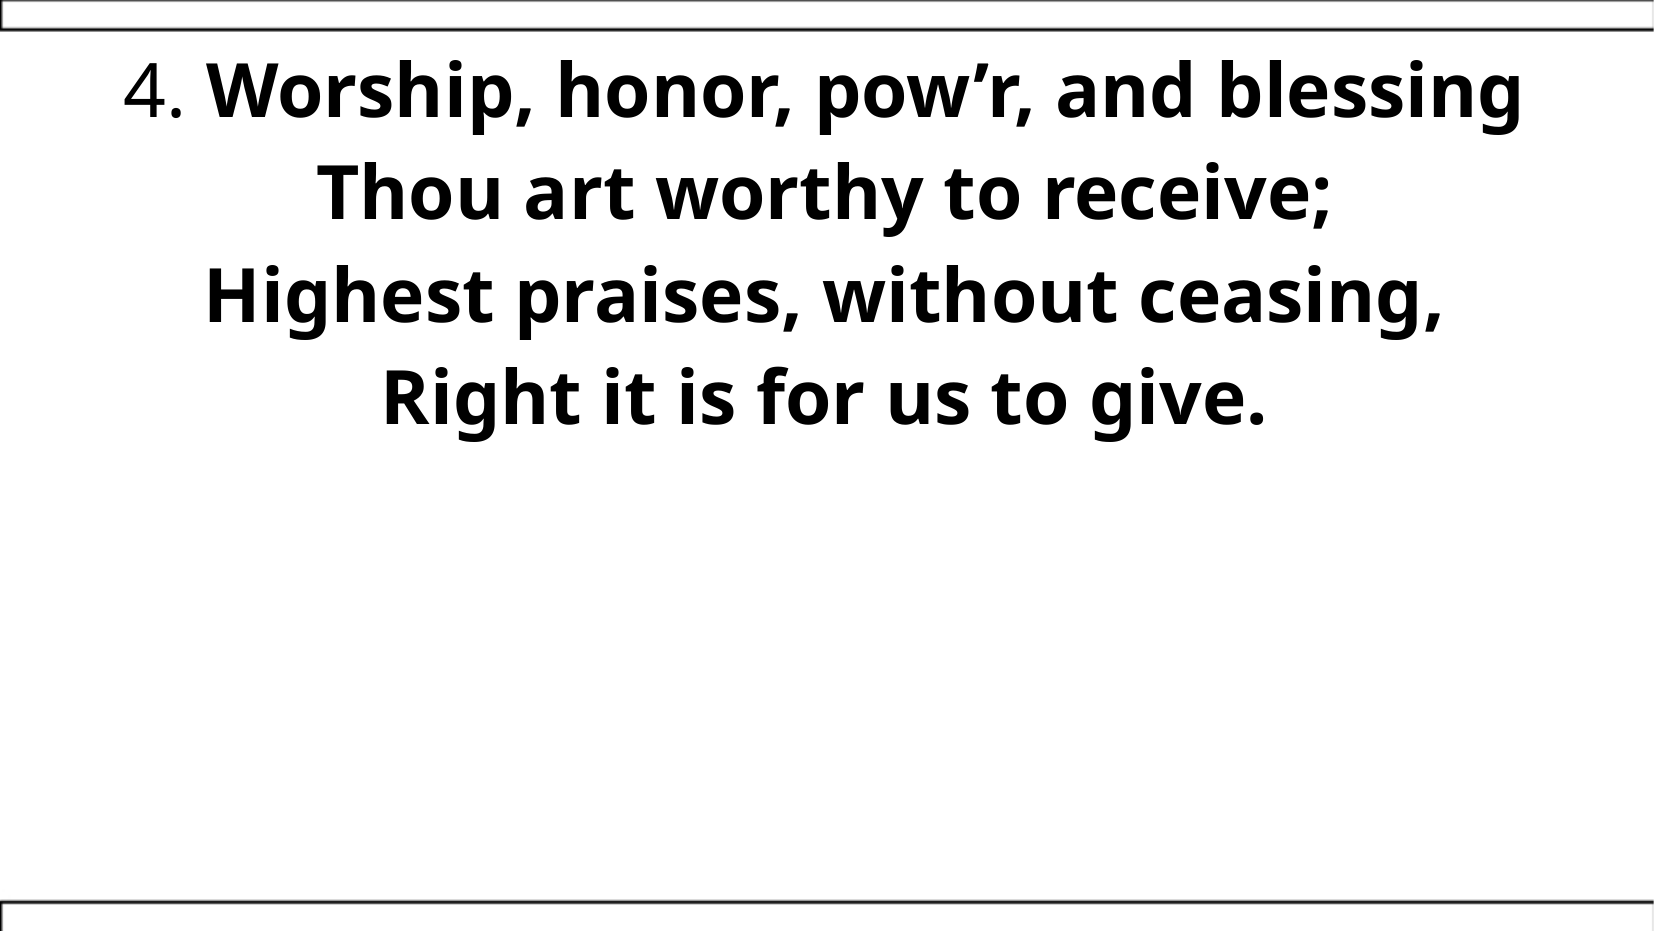

4. Worship, honor, pow’r, and blessing
Thou art worthy to receive;
Highest praises, without ceasing,
Right it is for us to give.